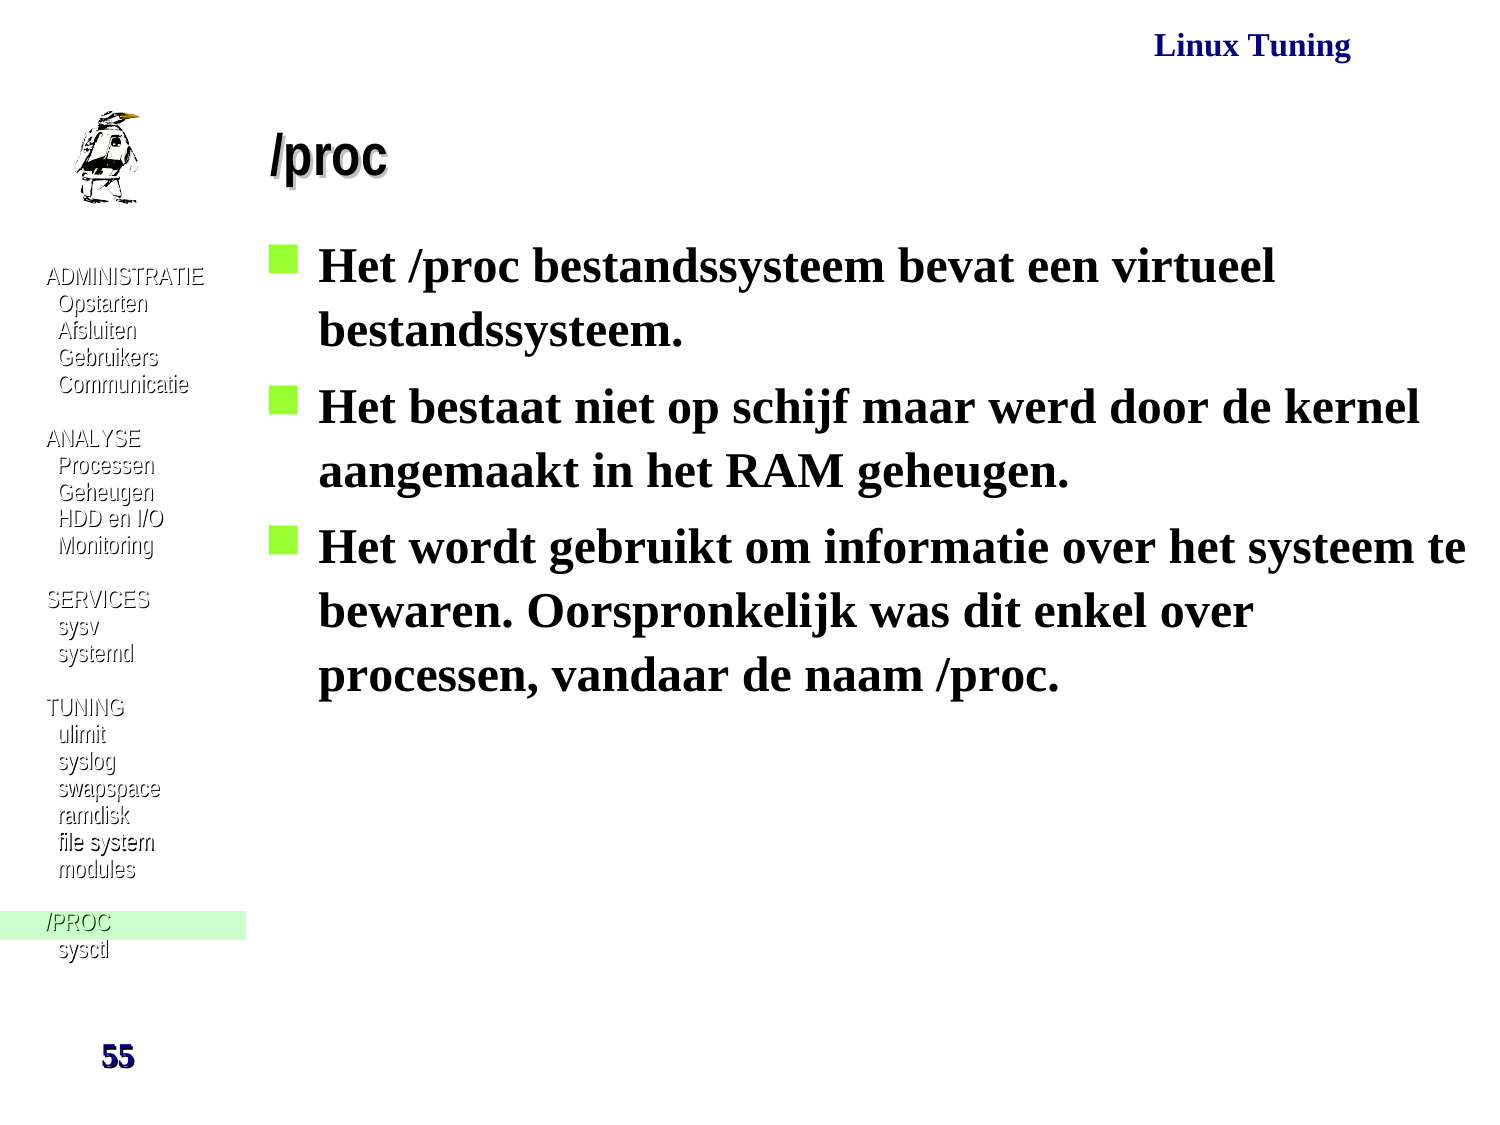

# /proc
Het /proc bestandssysteem bevat een virtueel bestandssysteem.
Het bestaat niet op schijf maar werd door de kernel aangemaakt in het RAM geheugen.
Het wordt gebruikt om informatie over het systeem te bewaren. Oorspronkelijk was dit enkel over processen, vandaar de naam /proc.